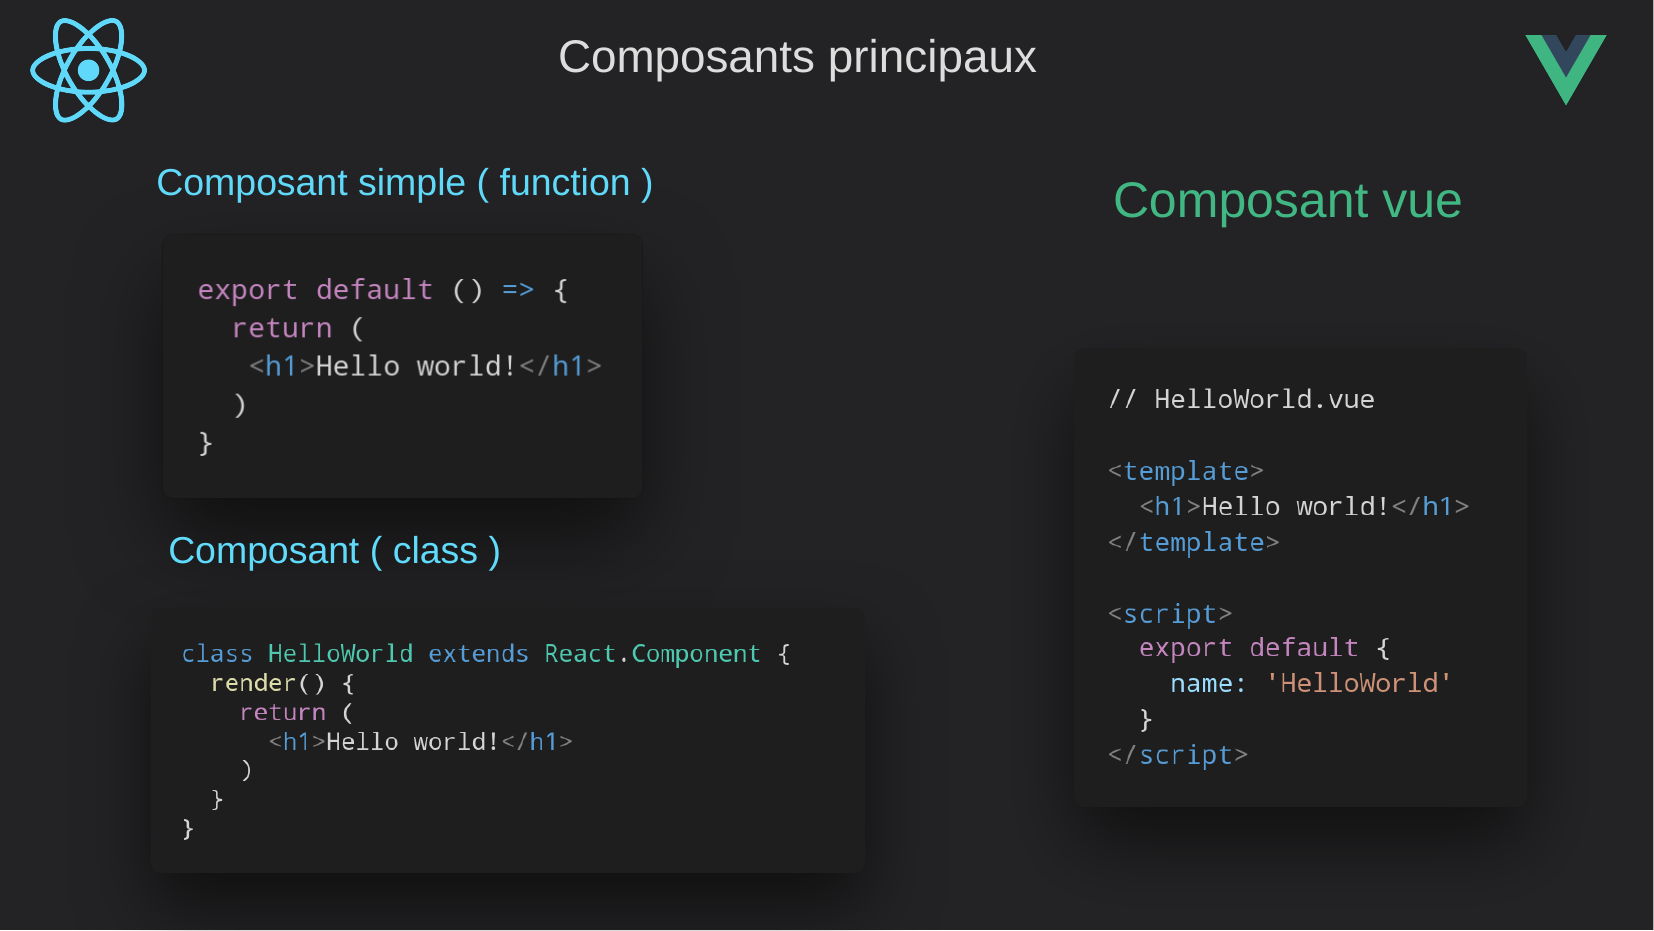

Composants principaux
Composant simple ( function )
Composant vue
Composant ( class )